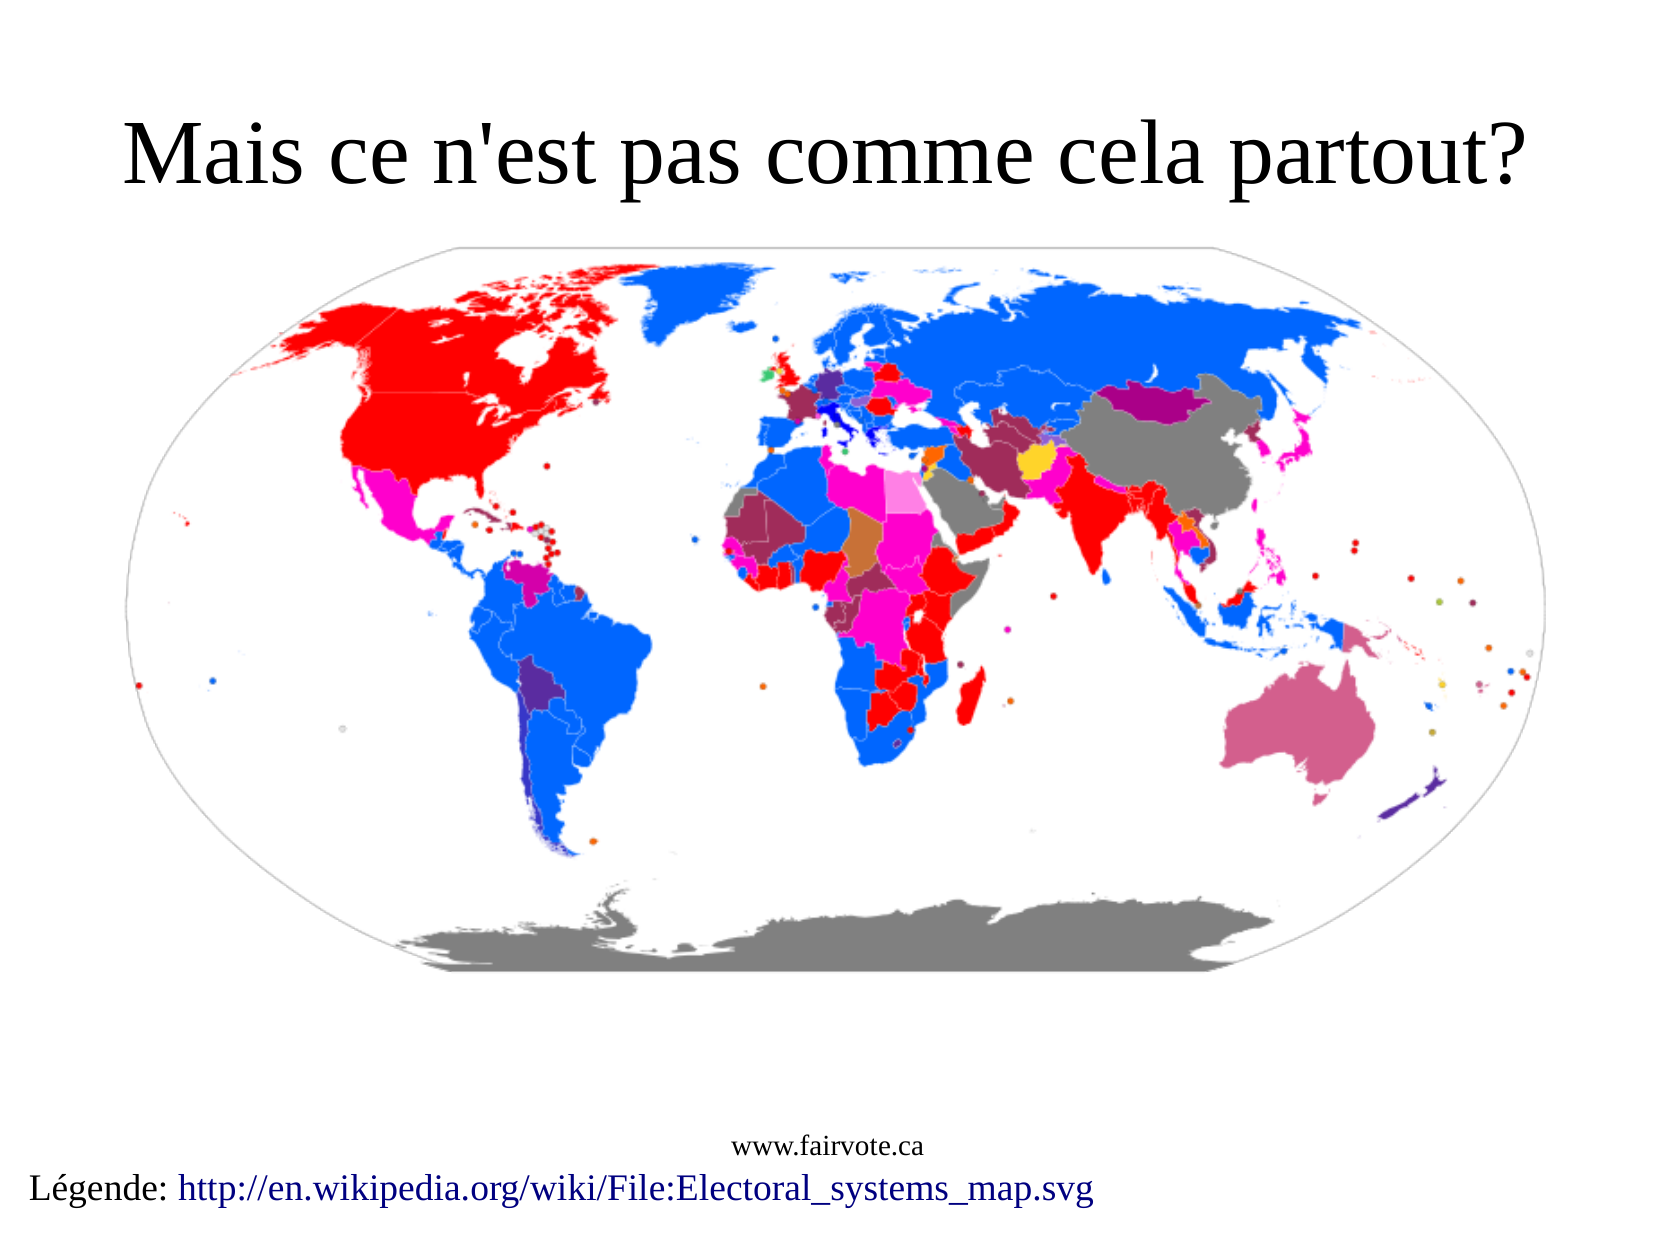

# Mais ce n'est pas comme cela partout?
www.fairvote.ca
Légende: http://en.wikipedia.org/wiki/File:Electoral_systems_map.svg